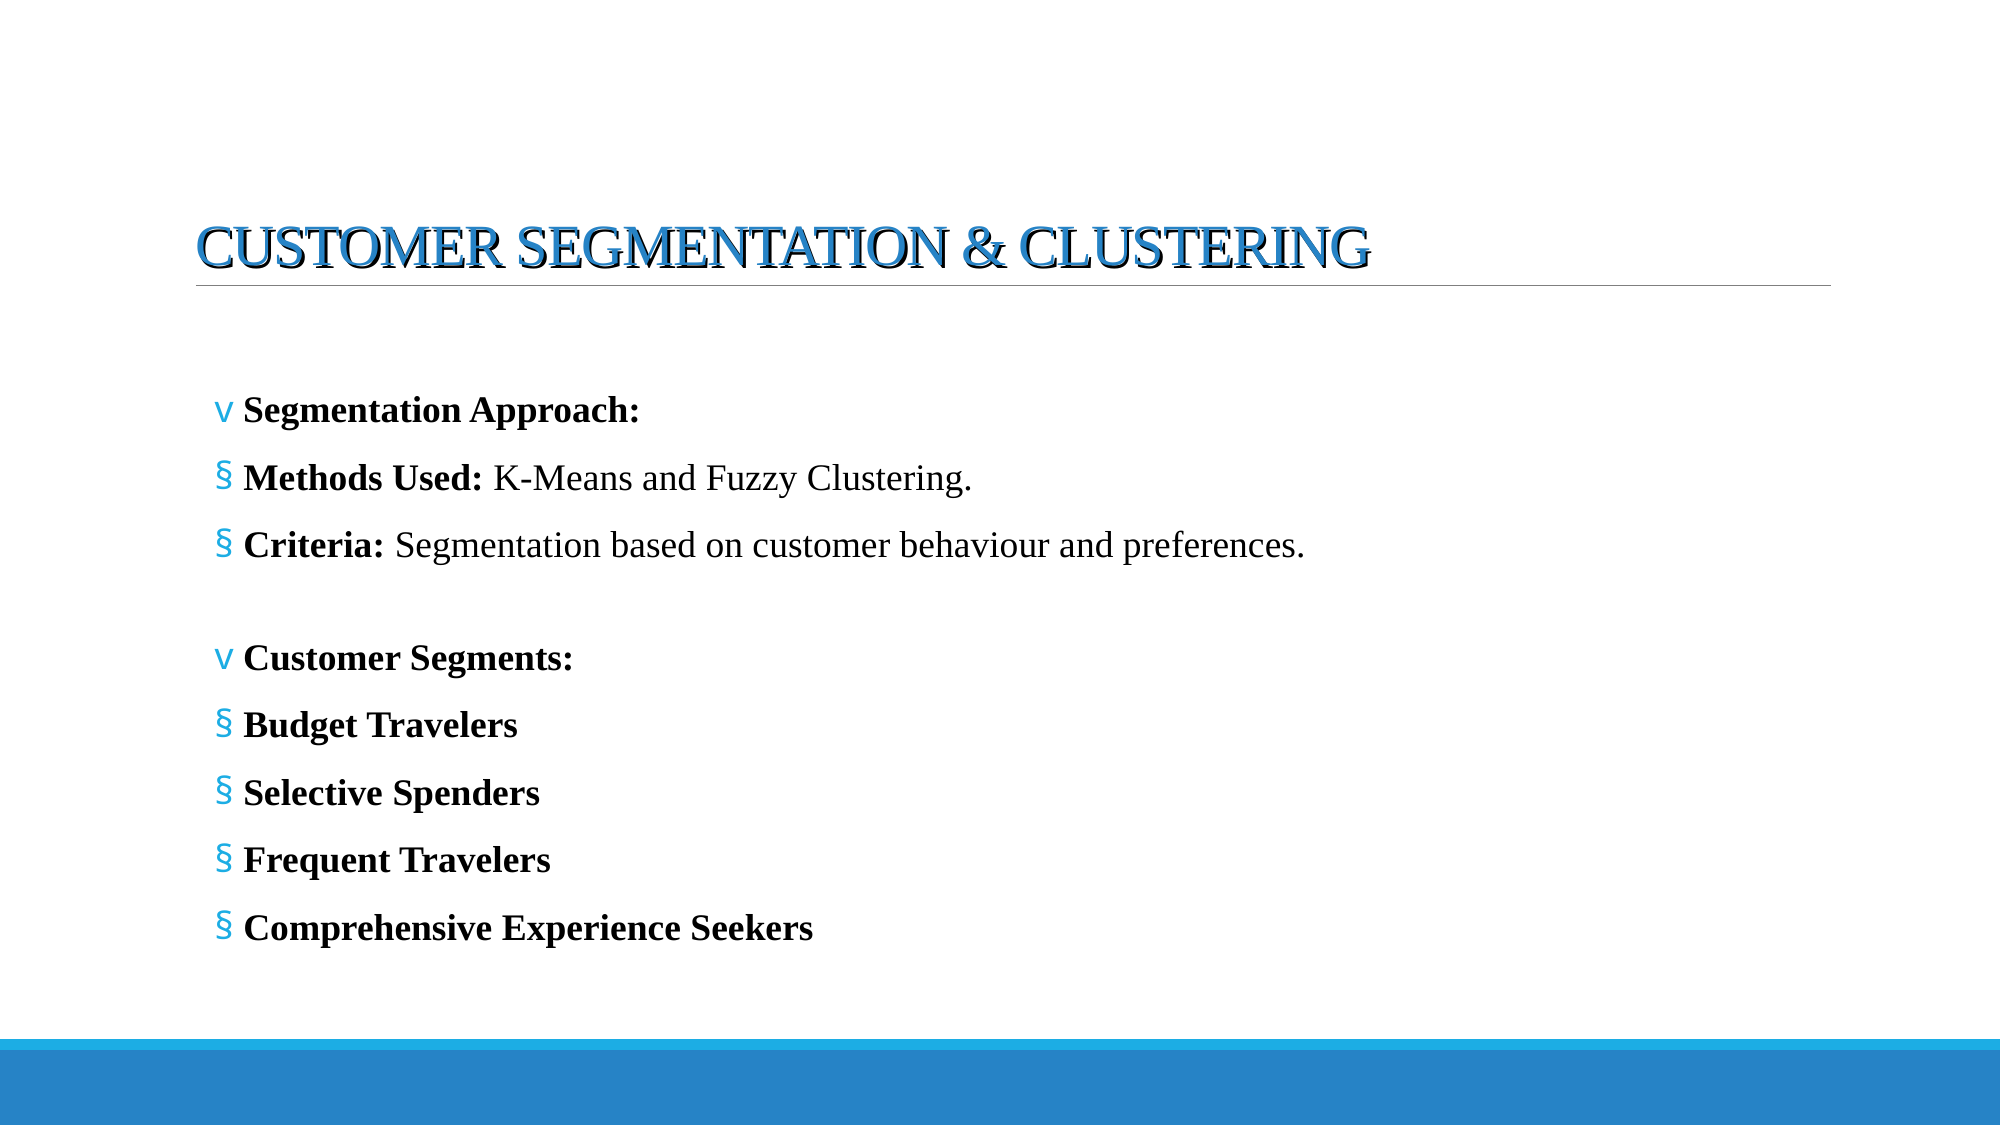

# CUSTOMER SEGMENTATION & CLUSTERING
 Segmentation Approach:
 Methods Used: K-Means and Fuzzy Clustering.
 Criteria: Segmentation based on customer behaviour and preferences.
 Customer Segments:
 Budget Travelers
 Selective Spenders
 Frequent Travelers
 Comprehensive Experience Seekers